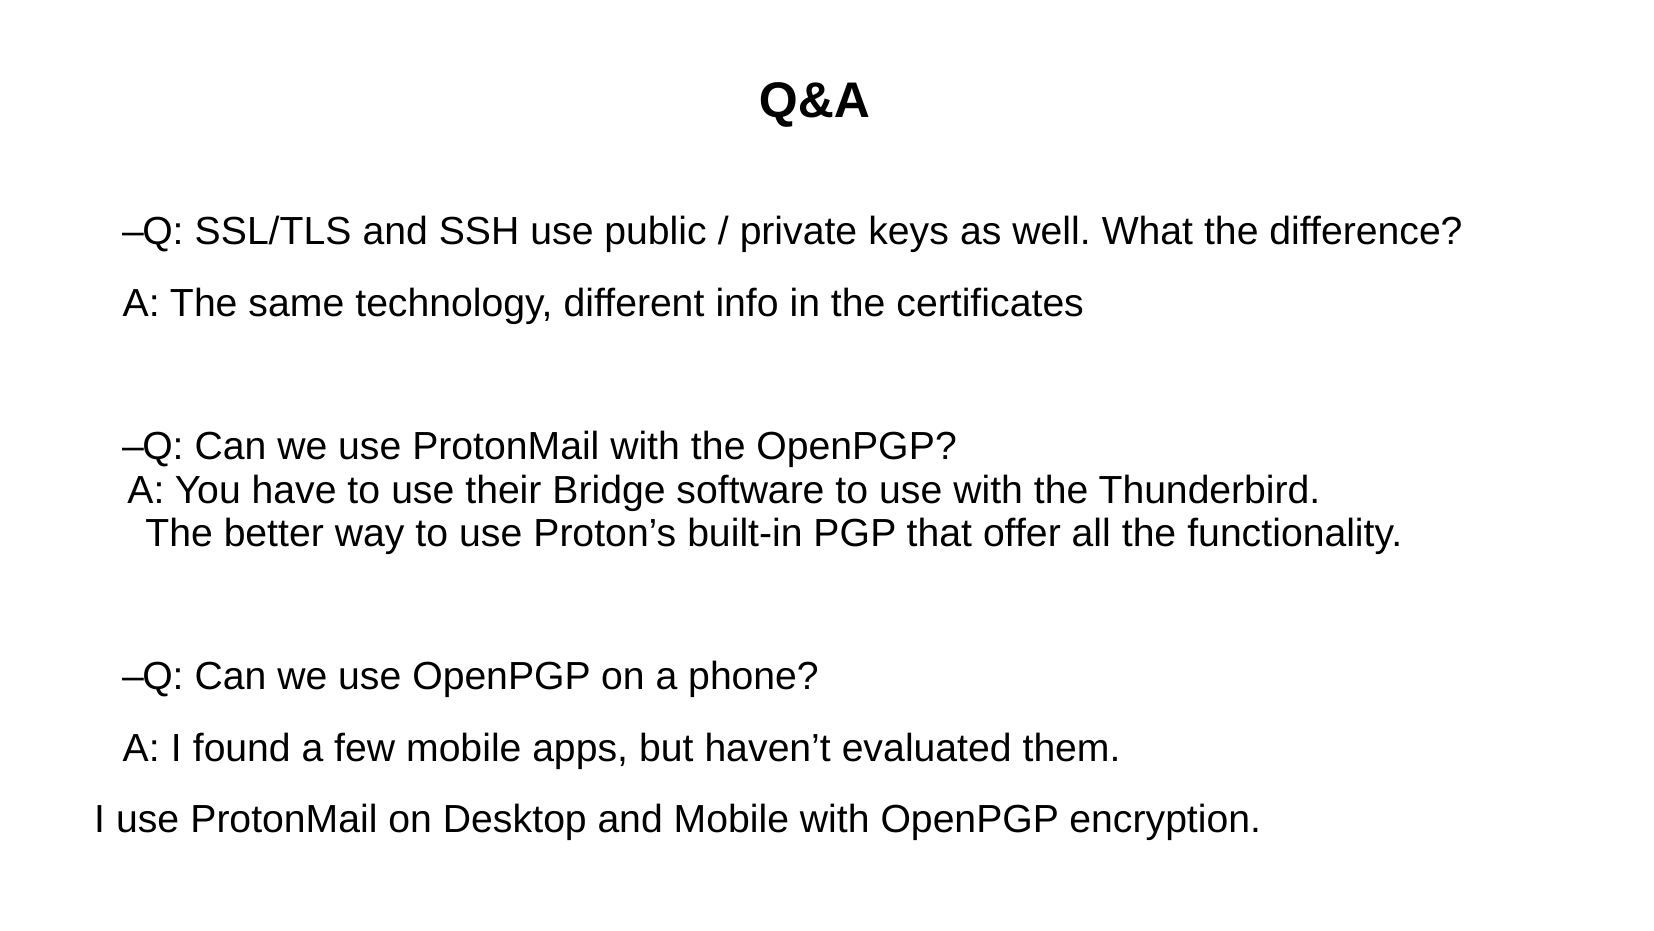

# Q&A
Q: SSL/TLS and SSH use public / private keys as well. What the difference?
 A: The same technology, different info in the certificates
Q: Can we use ProtonMail with the OpenPGP?
 A: You have to use their Bridge software to use with the Thunderbird.
	The better way to use Proton’s built-in PGP that offer all the functionality.
Q: Can we use OpenPGP on a phone?
 A: I found a few mobile apps, but haven’t evaluated them.
	I use ProtonMail on Desktop and Mobile with OpenPGP encryption.